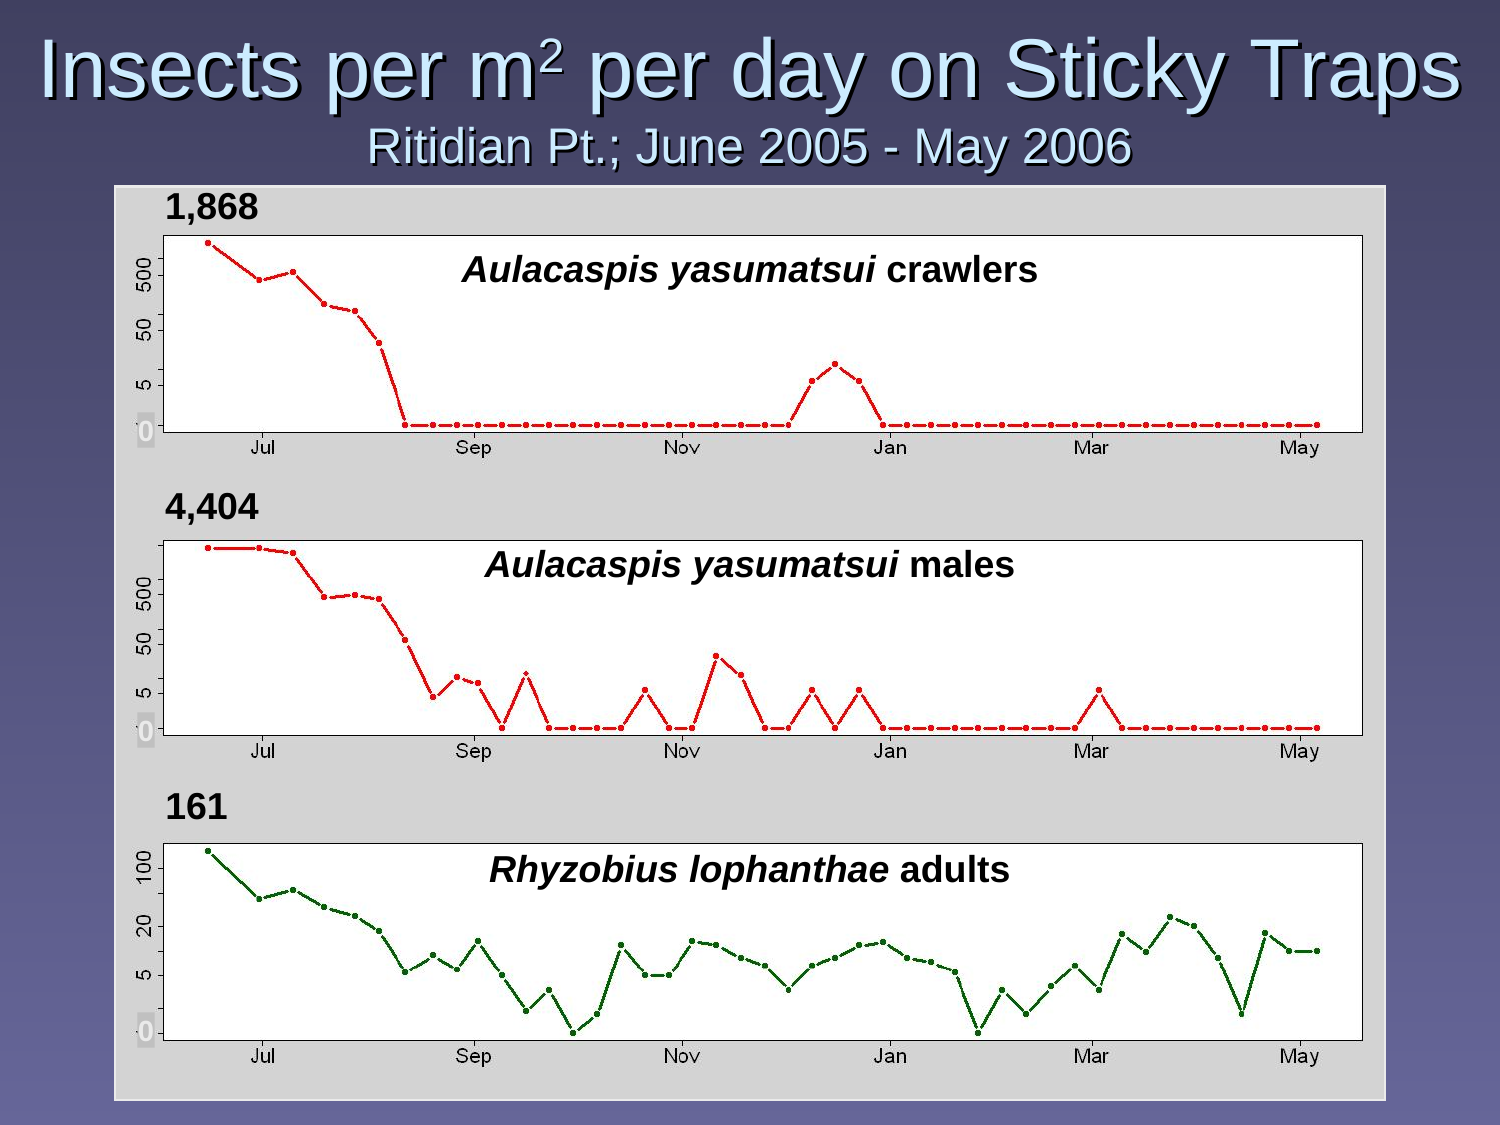

# Insects per m2 per day on Sticky Traps Ritidian Pt.; June 2005 - May 2006
1,868
Aulacaspis yasumatsui crawlers
0
4,404
Aulacaspis yasumatsui males
0
161
Rhyzobius lophanthae adults
0